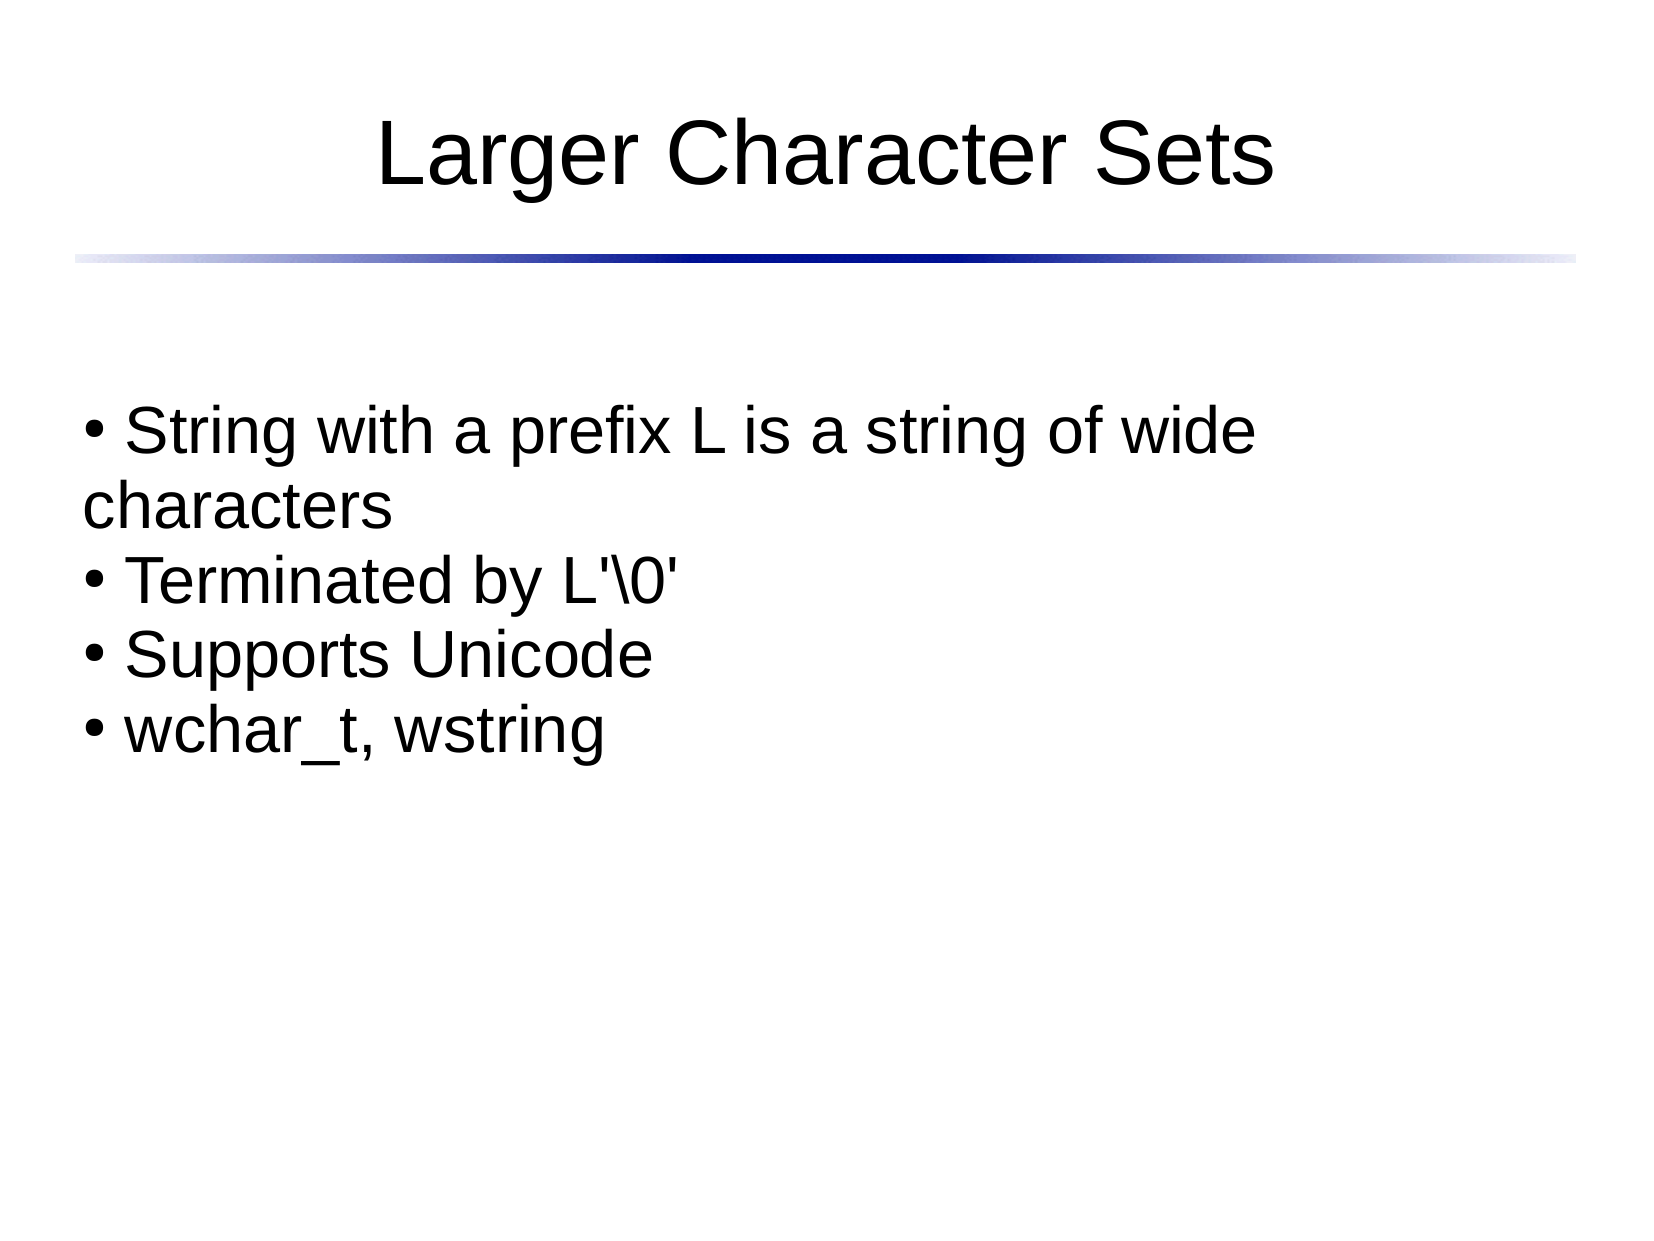

# Larger Character Sets
 String with a prefix L is a string of wide characters
 Terminated by L'\0'
 Supports Unicode
 wchar_t, wstring